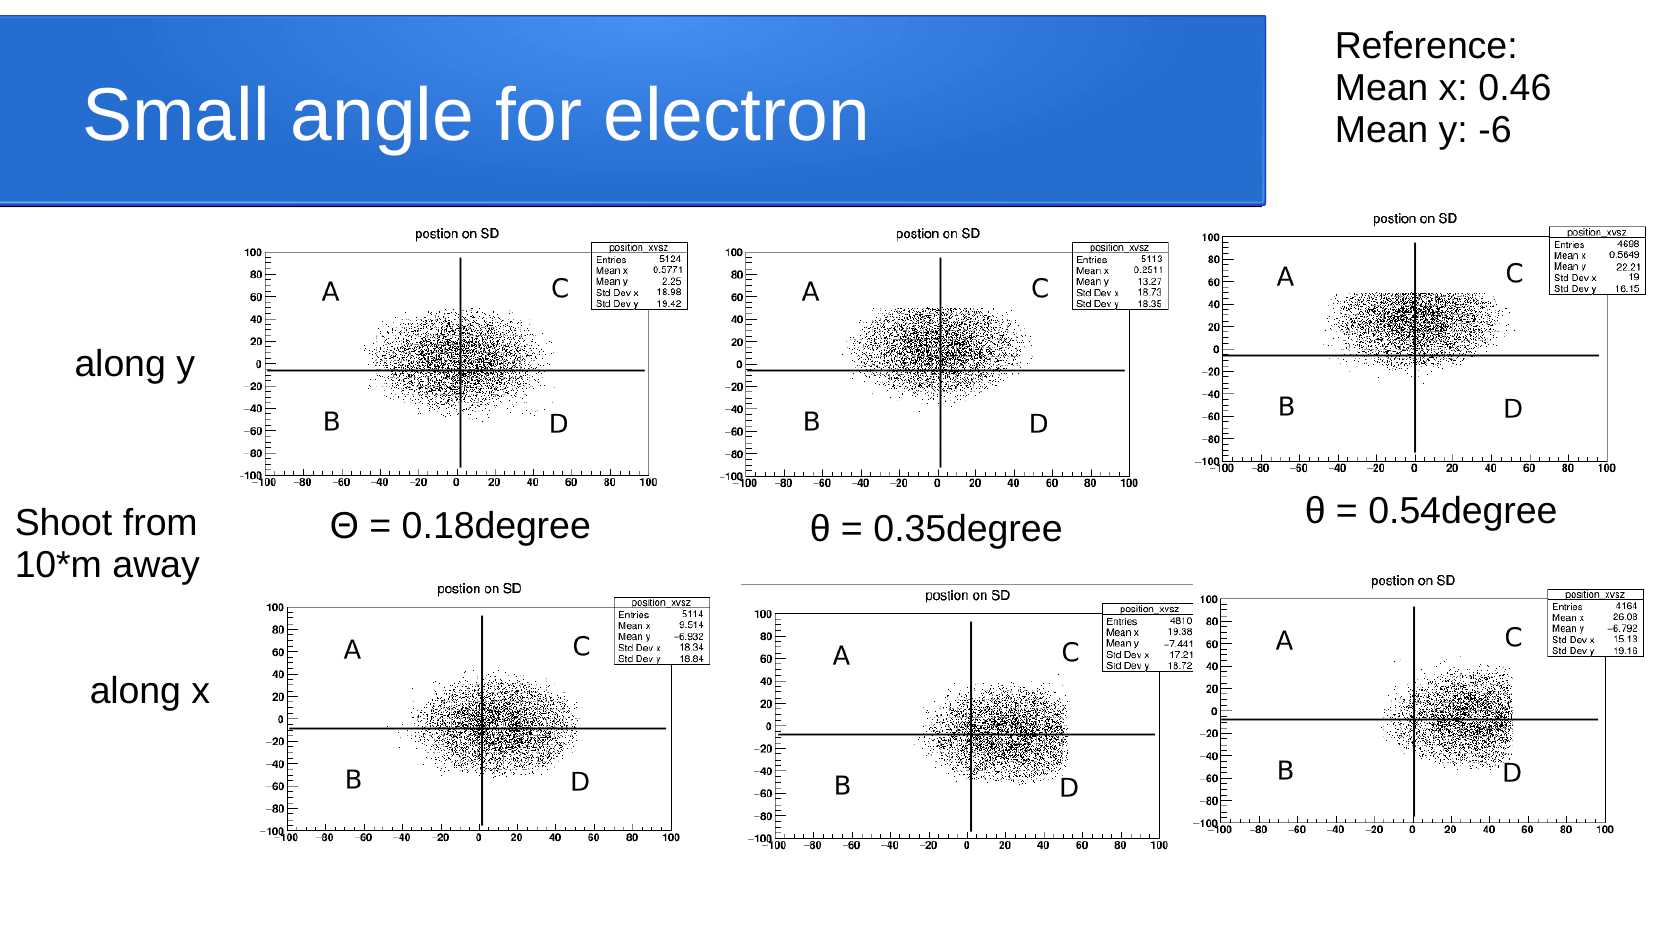

Reference:
Mean x: 0.46
Mean y: -6
# Small angle for electron
along y
θ = 0.54degree
Shoot from 10*m away
Θ = 0.18degree
θ = 0.35degree
along x